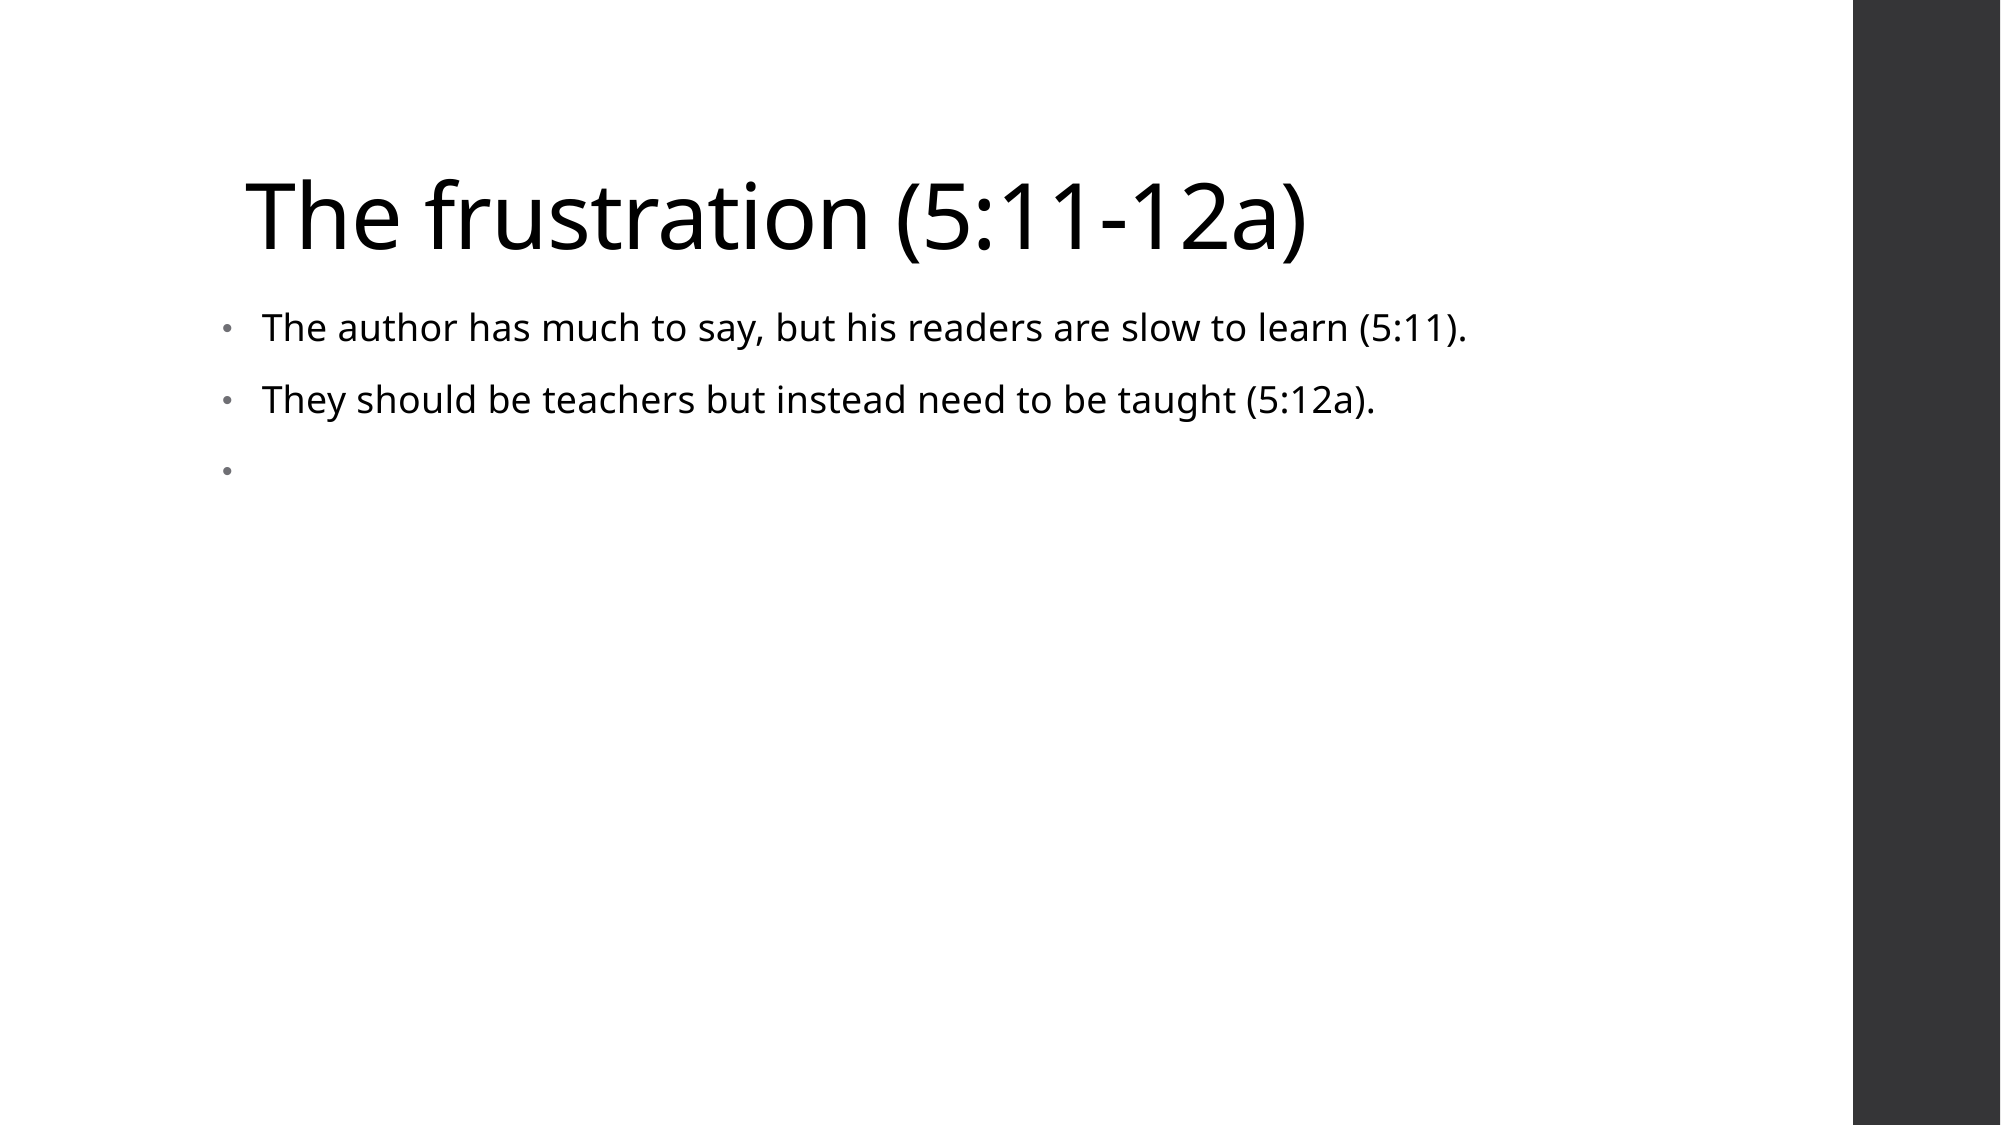

# The frustration (5:11-12a)
 The author has much to say, but his readers are slow to learn (5:11).
 They should be teachers but instead need to be taught (5:12a).